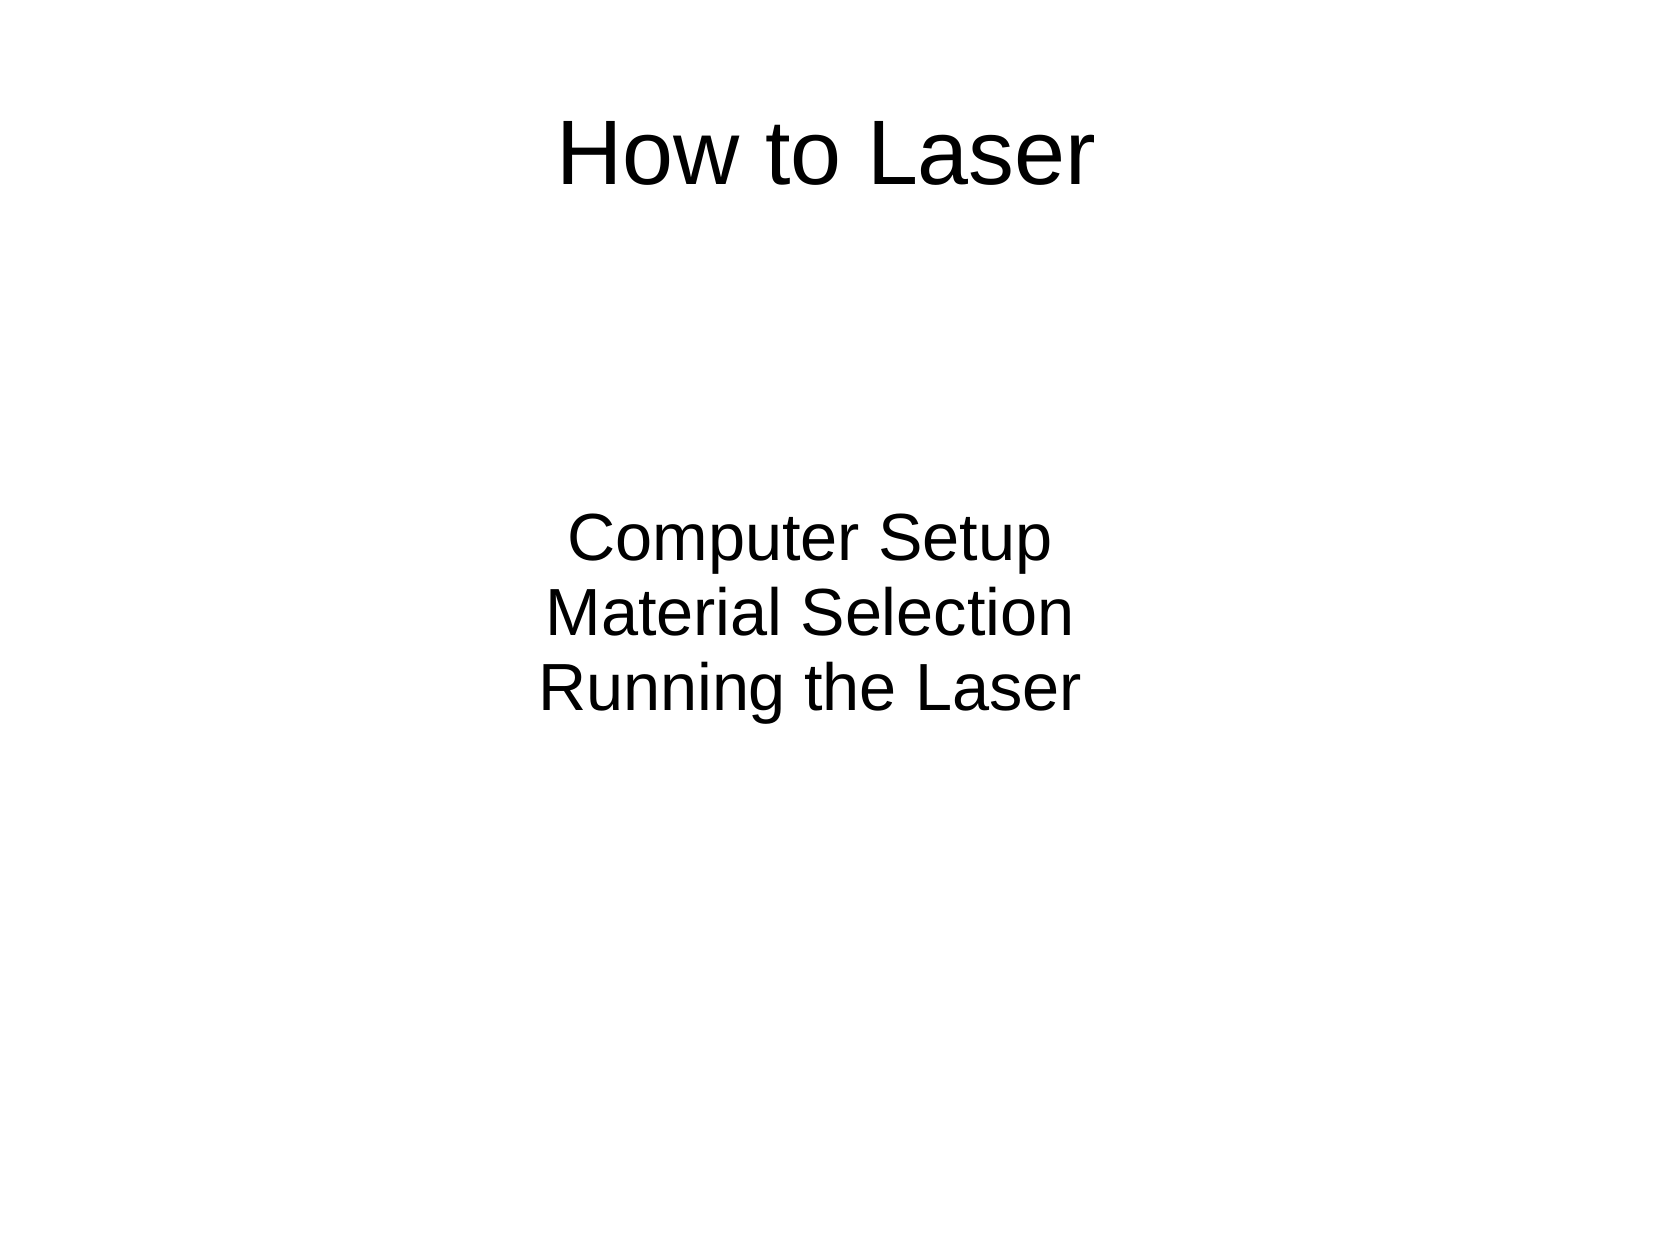

# How to Laser
Computer Setup
Material Selection
Running the Laser